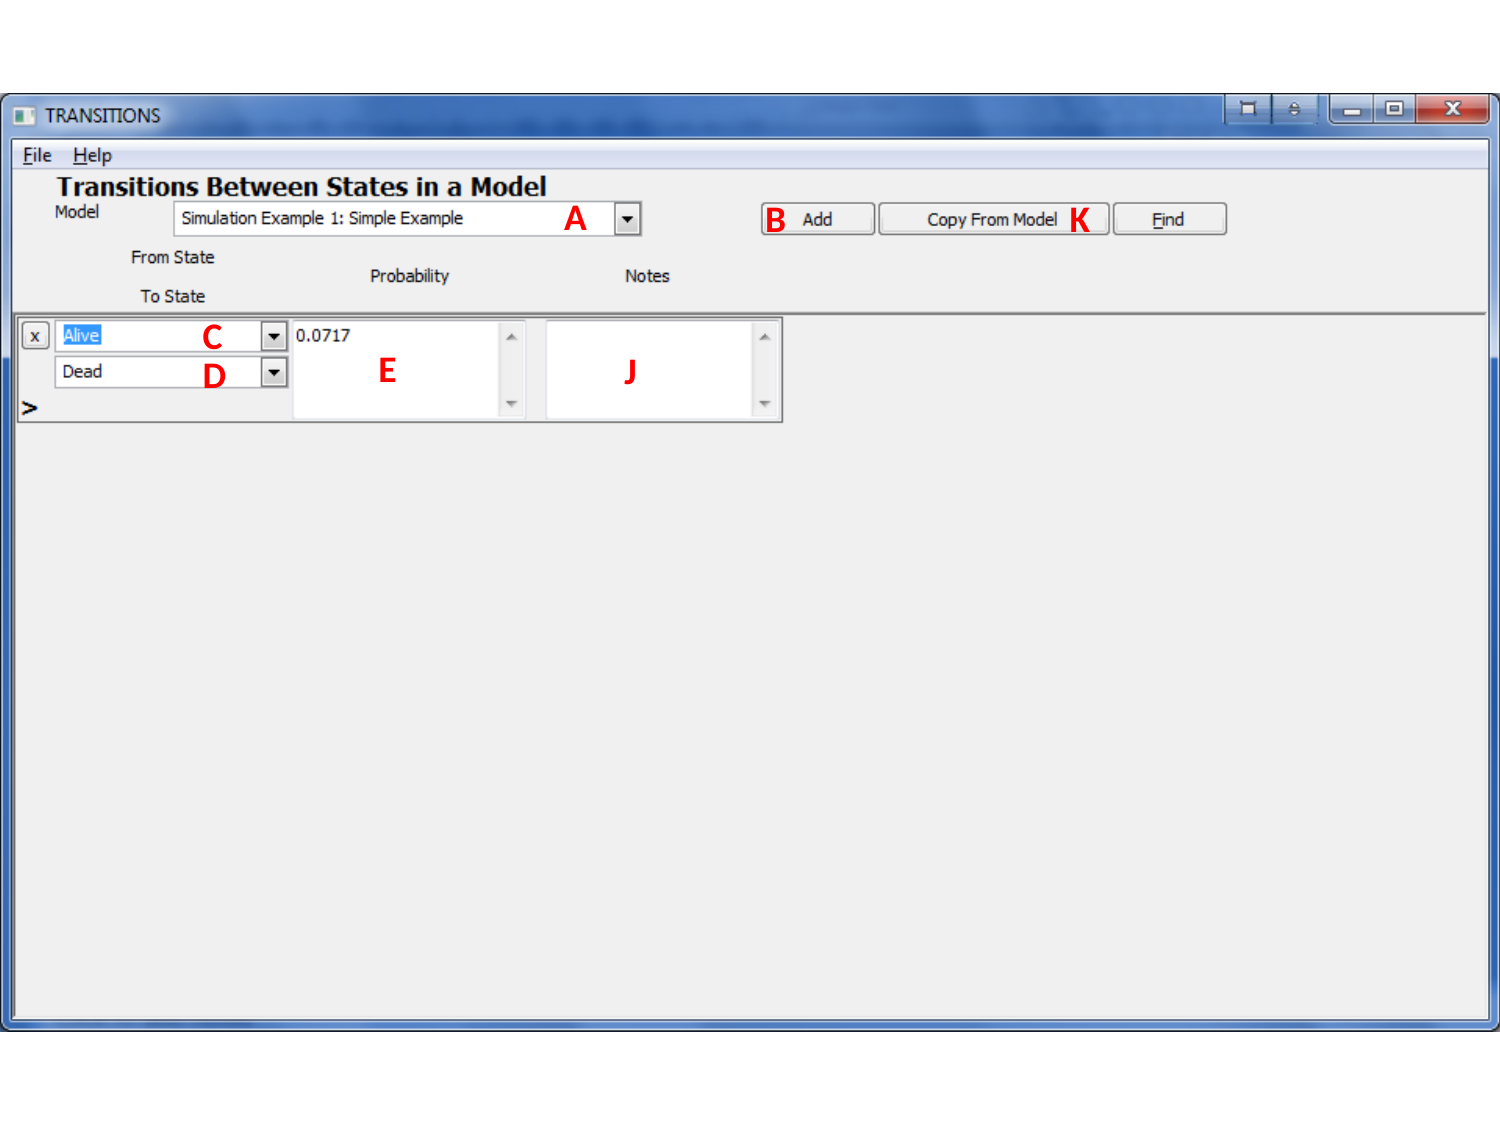

A
B
K
C
E
J
D